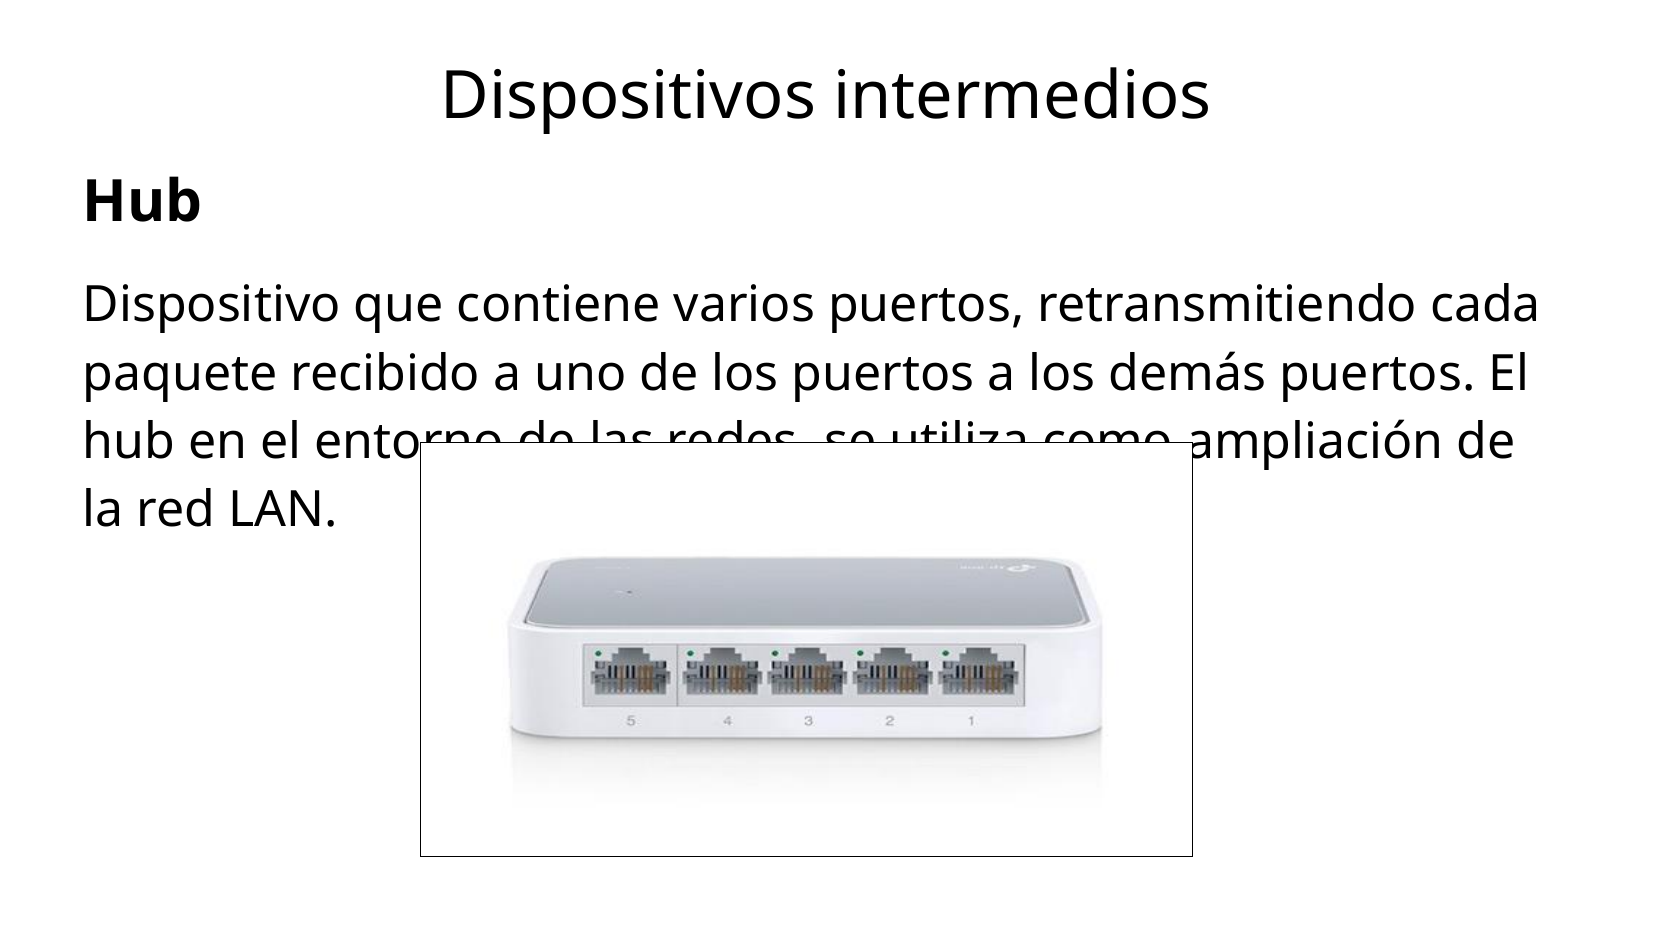

# Dispositivos intermedios
Hub
Dispositivo que contiene varios puertos, retransmitiendo cada paquete recibido a uno de los puertos a los demás puertos. El hub en el entorno de las redes, se utiliza como ampliación de la red LAN.